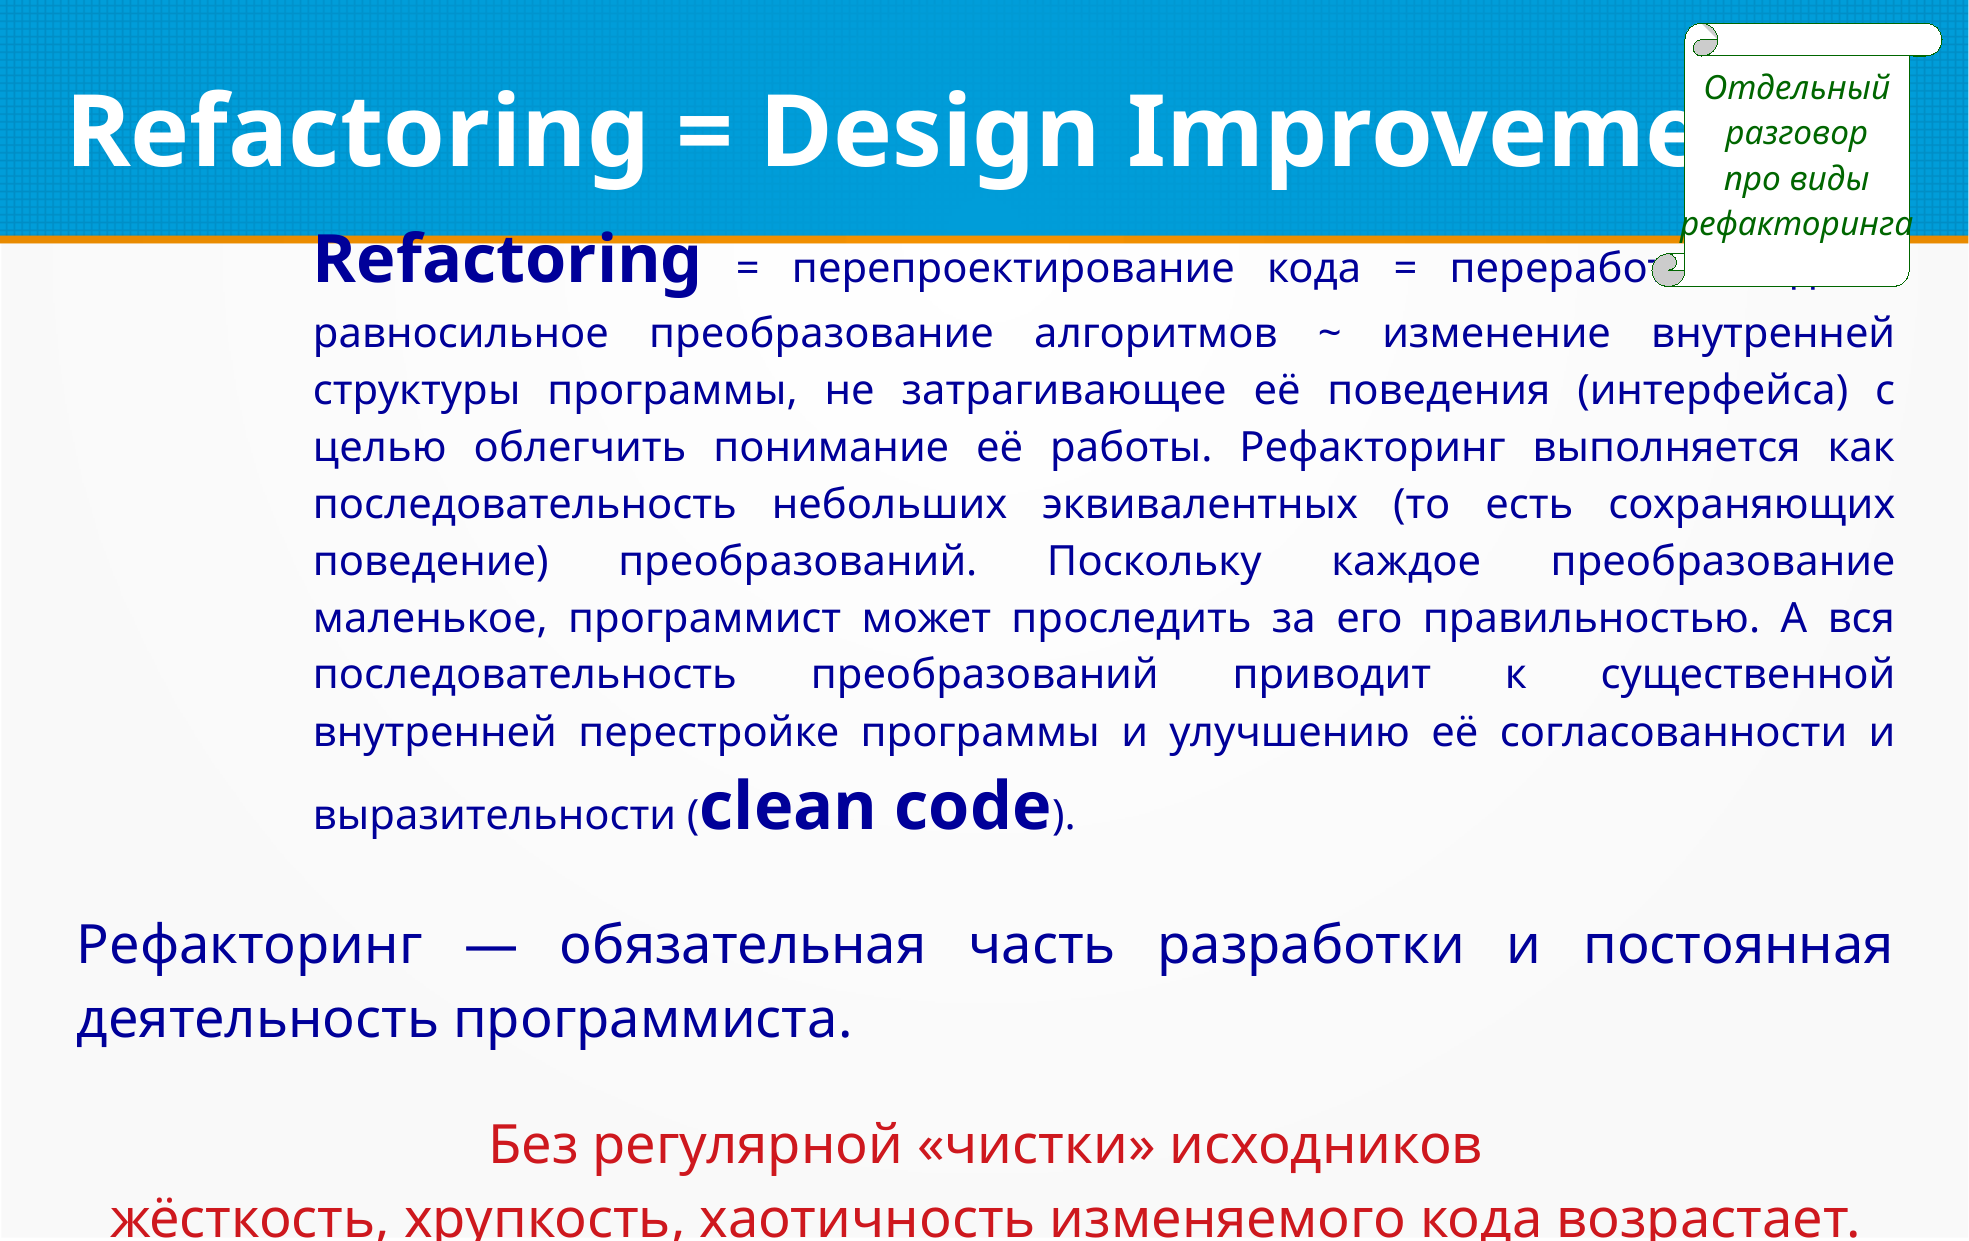

Отдельный
разговор
про виды
рефакторинга
Refactoring = Design Improvement
Refactoring = перепроектирование кода = переработка кода = равносильное преобразование алгоритмов ~ изменение внутренней структуры программы, не затрагивающее её поведения (интерфейса) с целью облегчить понимание её работы. Рефакторинг выполняется как последовательность небольших эквивалентных (то есть сохраняющих поведение) преобразований. Поскольку каждое преобразование маленькое, программист может проследить за его правильностью. А вся последовательность преобразований приводит к существенной внутренней перестройке программы и улучшению её согласованности и выразительности (clean code).
Рефакторинг — обязательная часть разработки и постоянная деятельность программиста.
Без регулярной «чистки» исходников
жёсткость, хрупкость, хаотичность изменяемого кода возрастает.